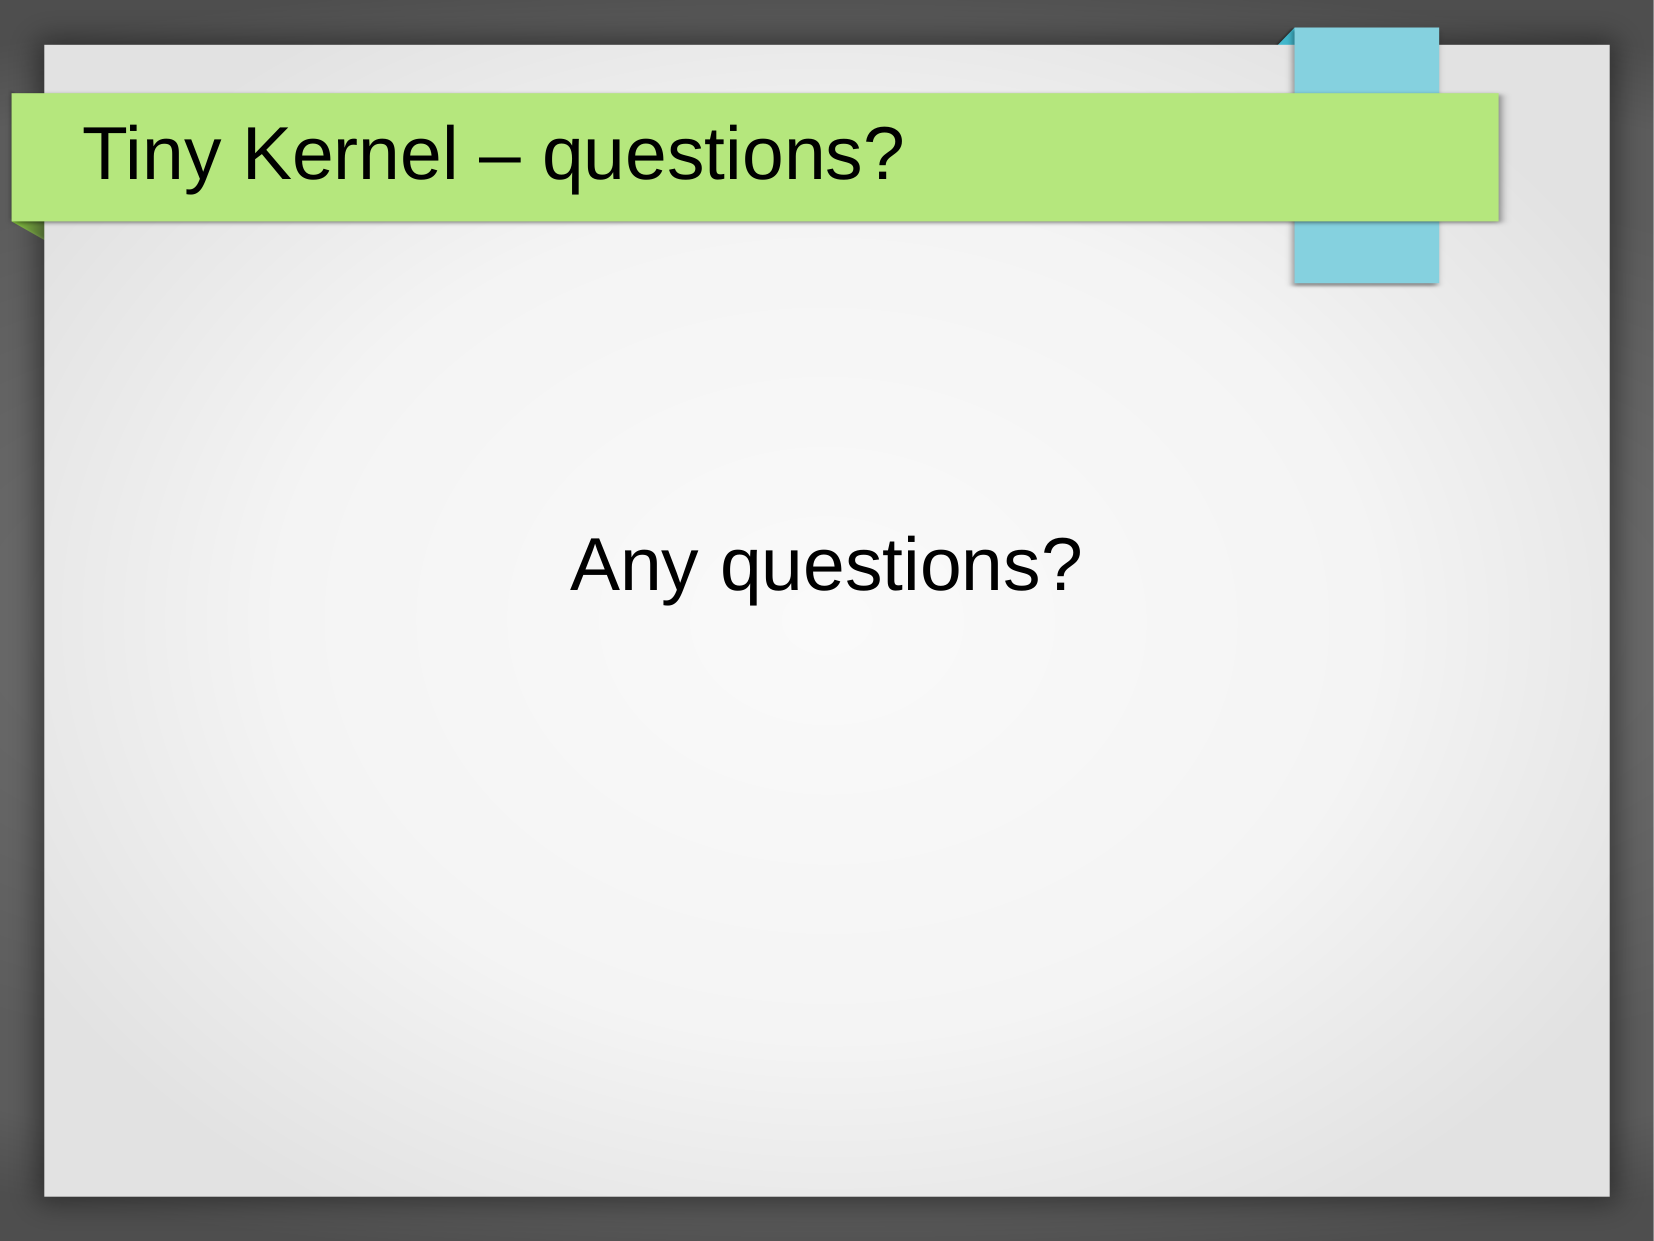

# Tiny Kernel – questions?
Any questions?